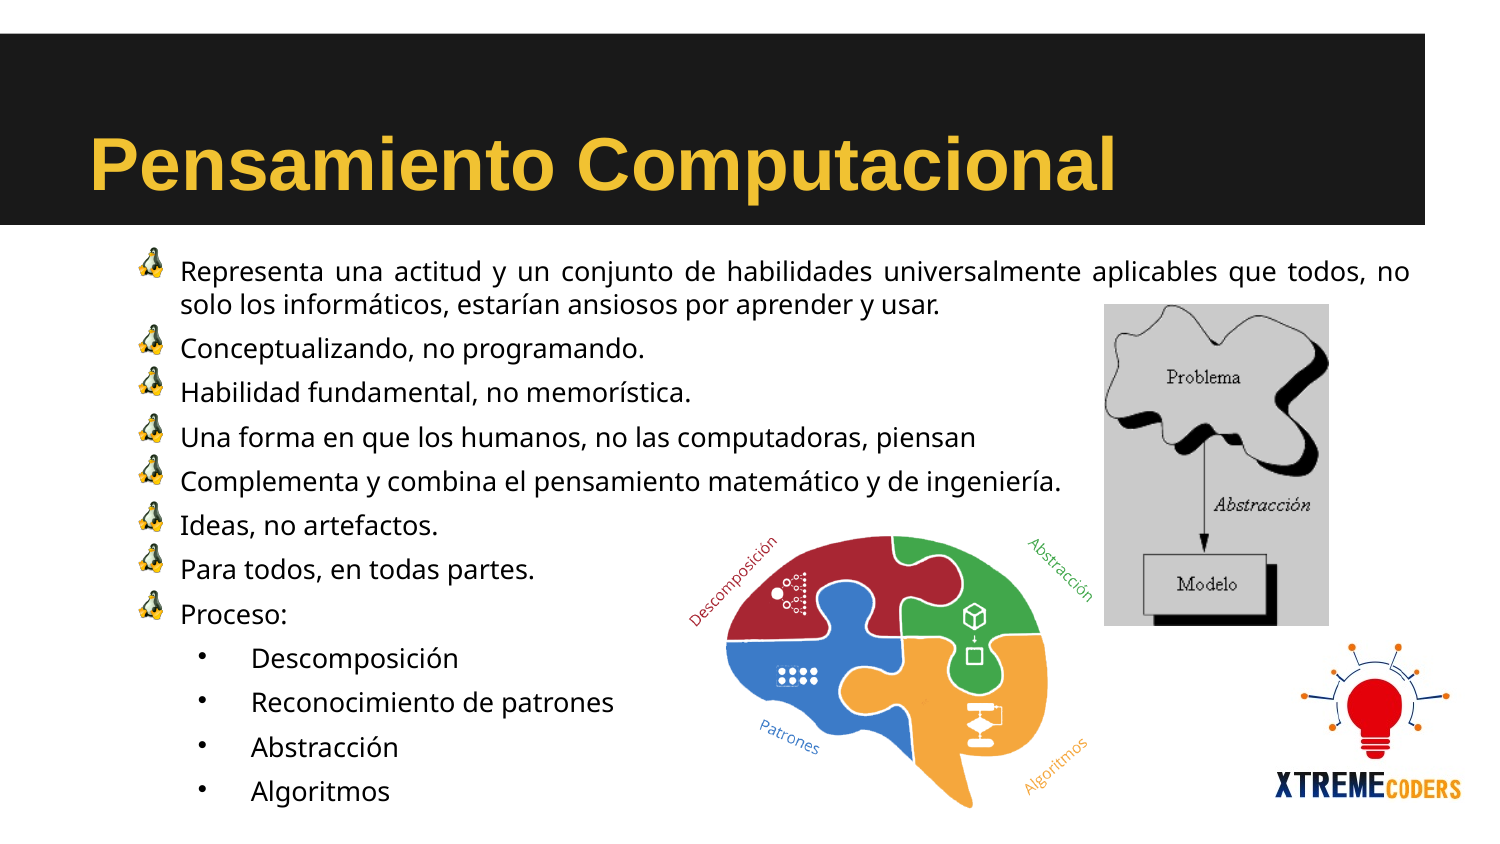

Pensamiento Computacional
Representa una actitud y un conjunto de habilidades universalmente aplicables que todos, no solo los informáticos, estarían ansiosos por aprender y usar.
Conceptualizando, no programando.
Habilidad fundamental, no memorística.
Una forma en que los humanos, no las computadoras, piensan
Complementa y combina el pensamiento matemático y de ingeniería.
Ideas, no artefactos.
Para todos, en todas partes.
Proceso:
Descomposición
Reconocimiento de patrones
Abstracción
Algoritmos